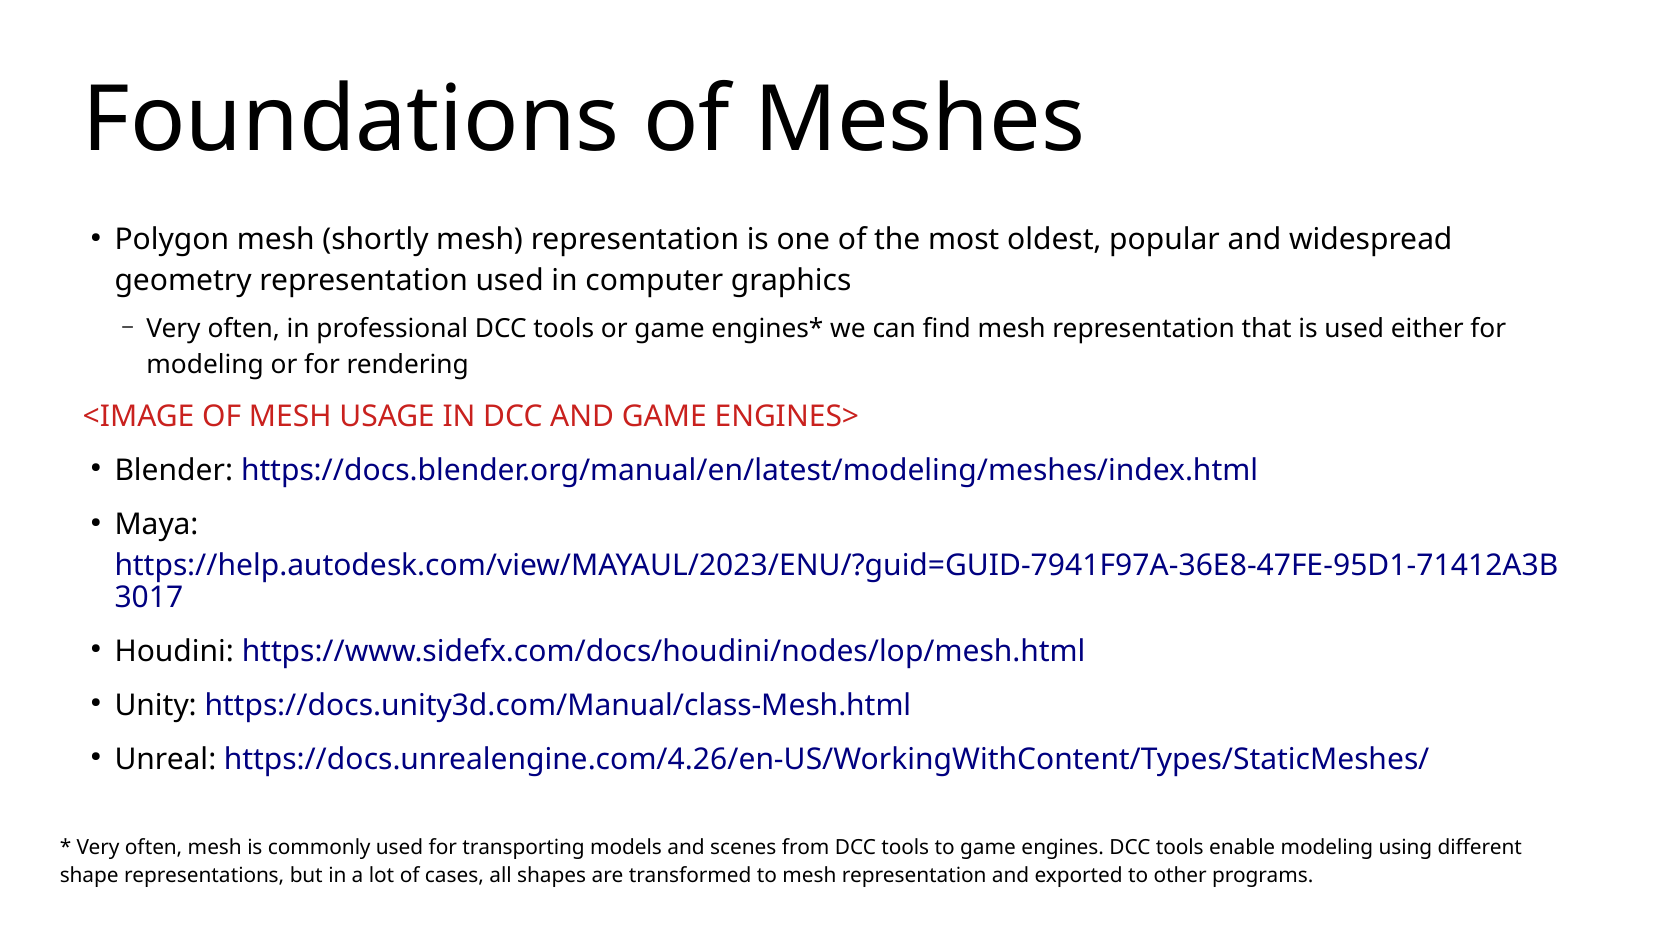

# Foundations of Meshes
Polygon mesh (shortly mesh) representation is one of the most oldest, popular and widespread geometry representation used in computer graphics
Very often, in professional DCC tools or game engines* we can find mesh representation that is used either for modeling or for rendering
<IMAGE OF MESH USAGE IN DCC AND GAME ENGINES>
Blender: https://docs.blender.org/manual/en/latest/modeling/meshes/index.html
Maya: https://help.autodesk.com/view/MAYAUL/2023/ENU/?guid=GUID-7941F97A-36E8-47FE-95D1-71412A3B3017
Houdini: https://www.sidefx.com/docs/houdini/nodes/lop/mesh.html
Unity: https://docs.unity3d.com/Manual/class-Mesh.html
Unreal: https://docs.unrealengine.com/4.26/en-US/WorkingWithContent/Types/StaticMeshes/
* Very often, mesh is commonly used for transporting models and scenes from DCC tools to game engines. DCC tools enable modeling using different shape representations, but in a lot of cases, all shapes are transformed to mesh representation and exported to other programs.